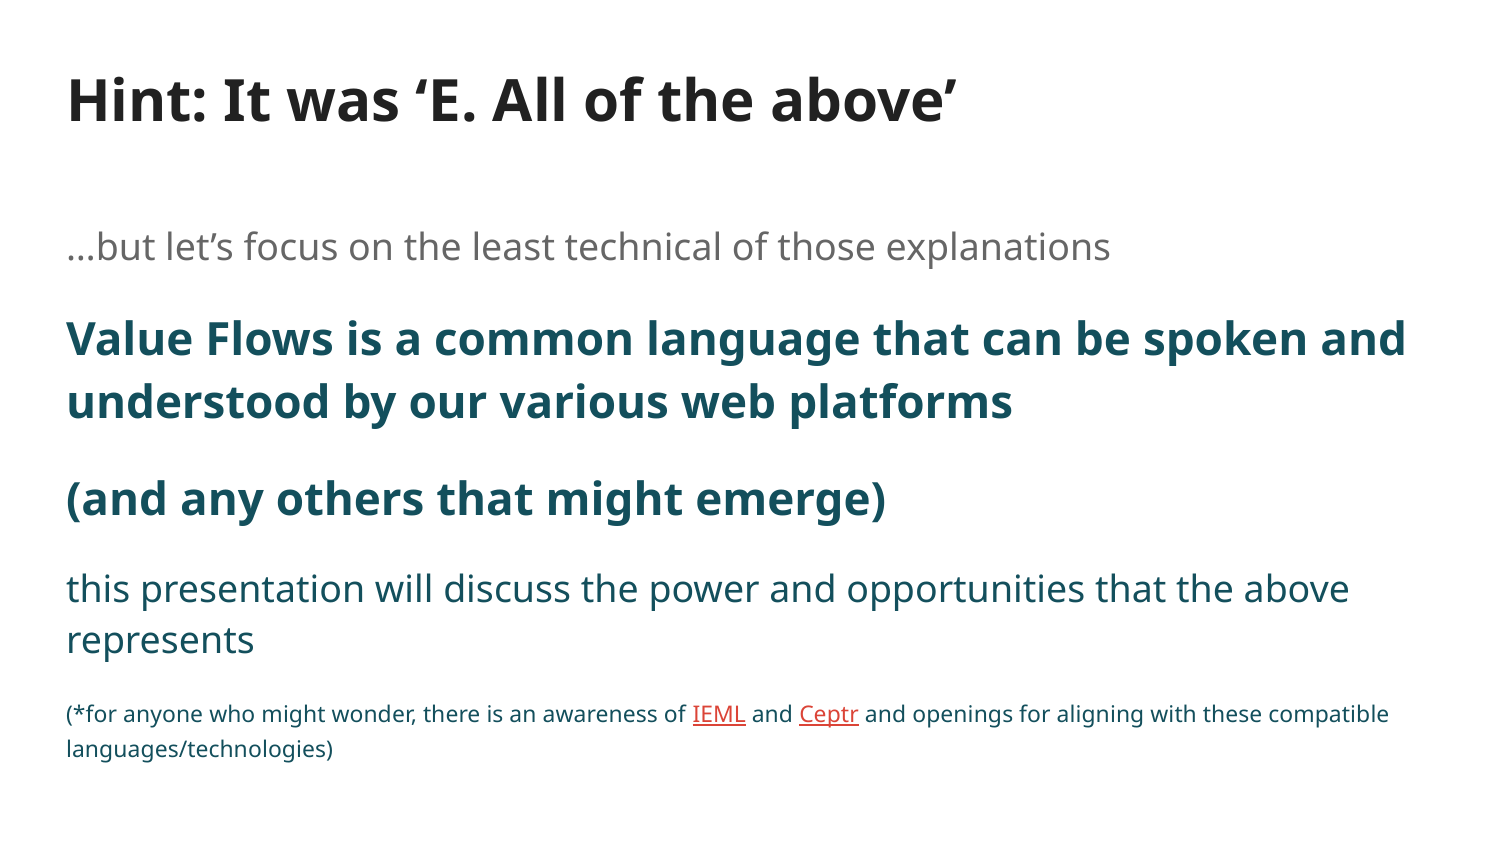

# Hint: It was ‘E. All of the above’
…but let’s focus on the least technical of those explanations
Value Flows is a common language that can be spoken and understood by our various web platforms
(and any others that might emerge)
this presentation will discuss the power and opportunities that the above represents
(*for anyone who might wonder, there is an awareness of IEML and Ceptr and openings for aligning with these compatible languages/technologies)